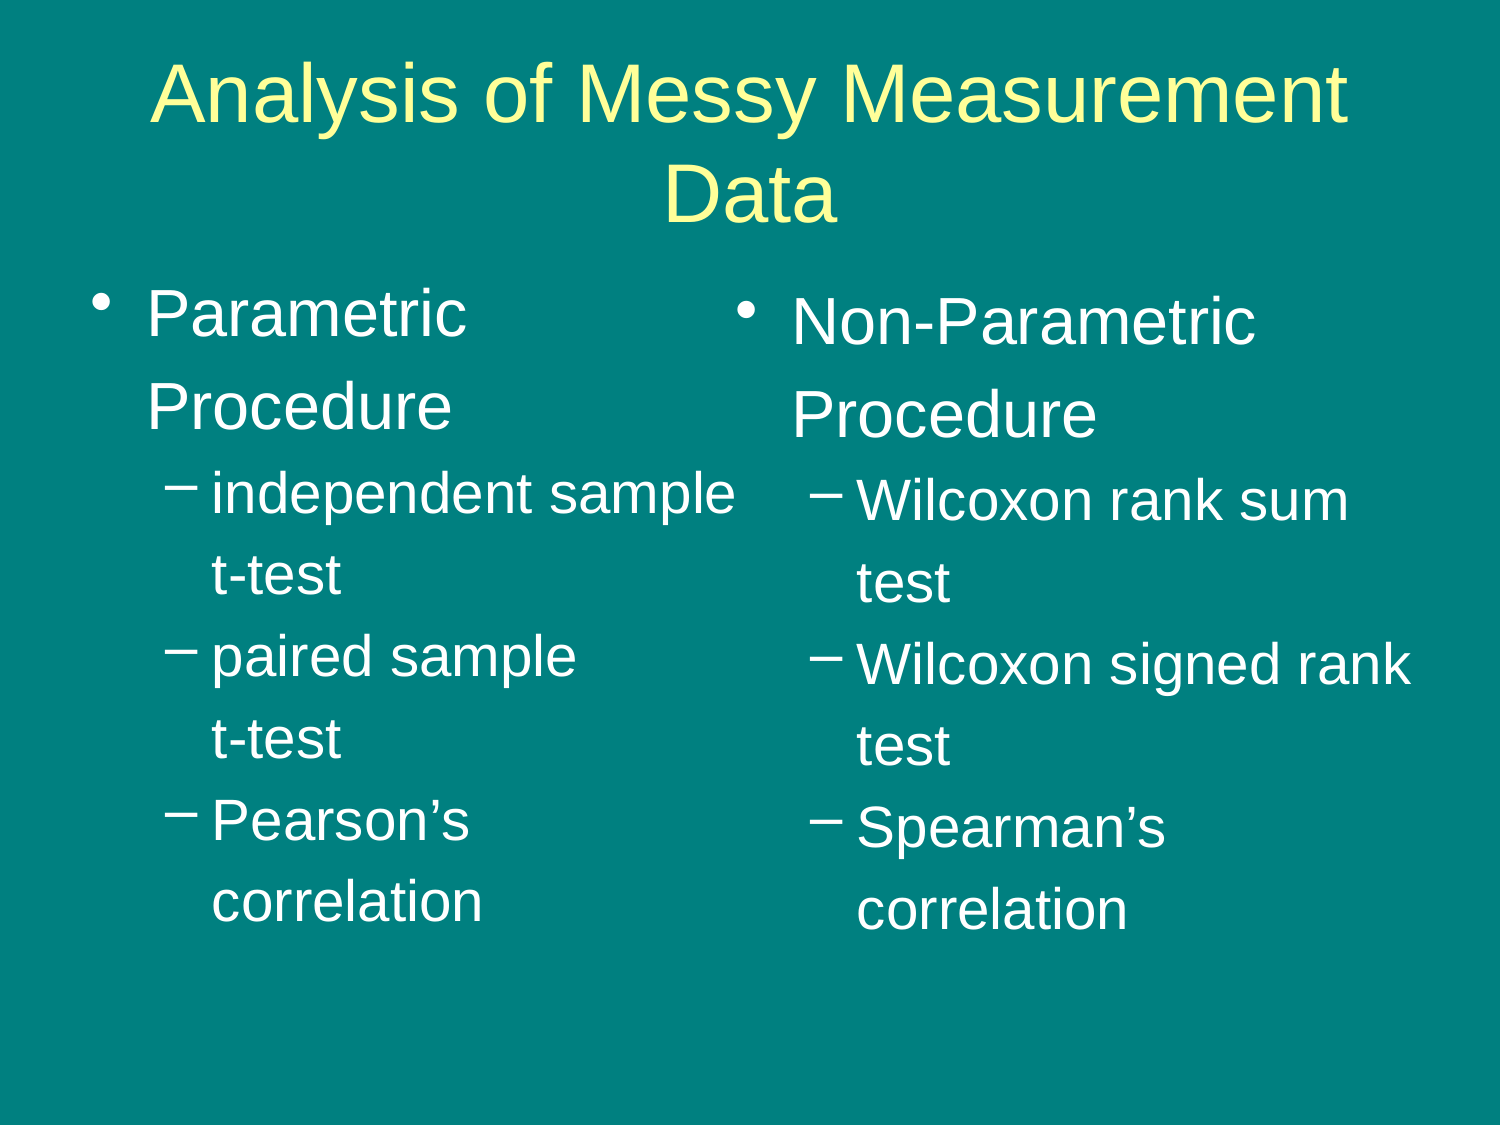

# Analysis of Messy Measurement Data
Parametric
	Procedure
independent sample
	t-test
paired sample
	t-test
Pearson’s
	correlation
Non-Parametric
	Procedure
Wilcoxon rank sum
	test
Wilcoxon signed rank
	test
Spearman’s
	correlation